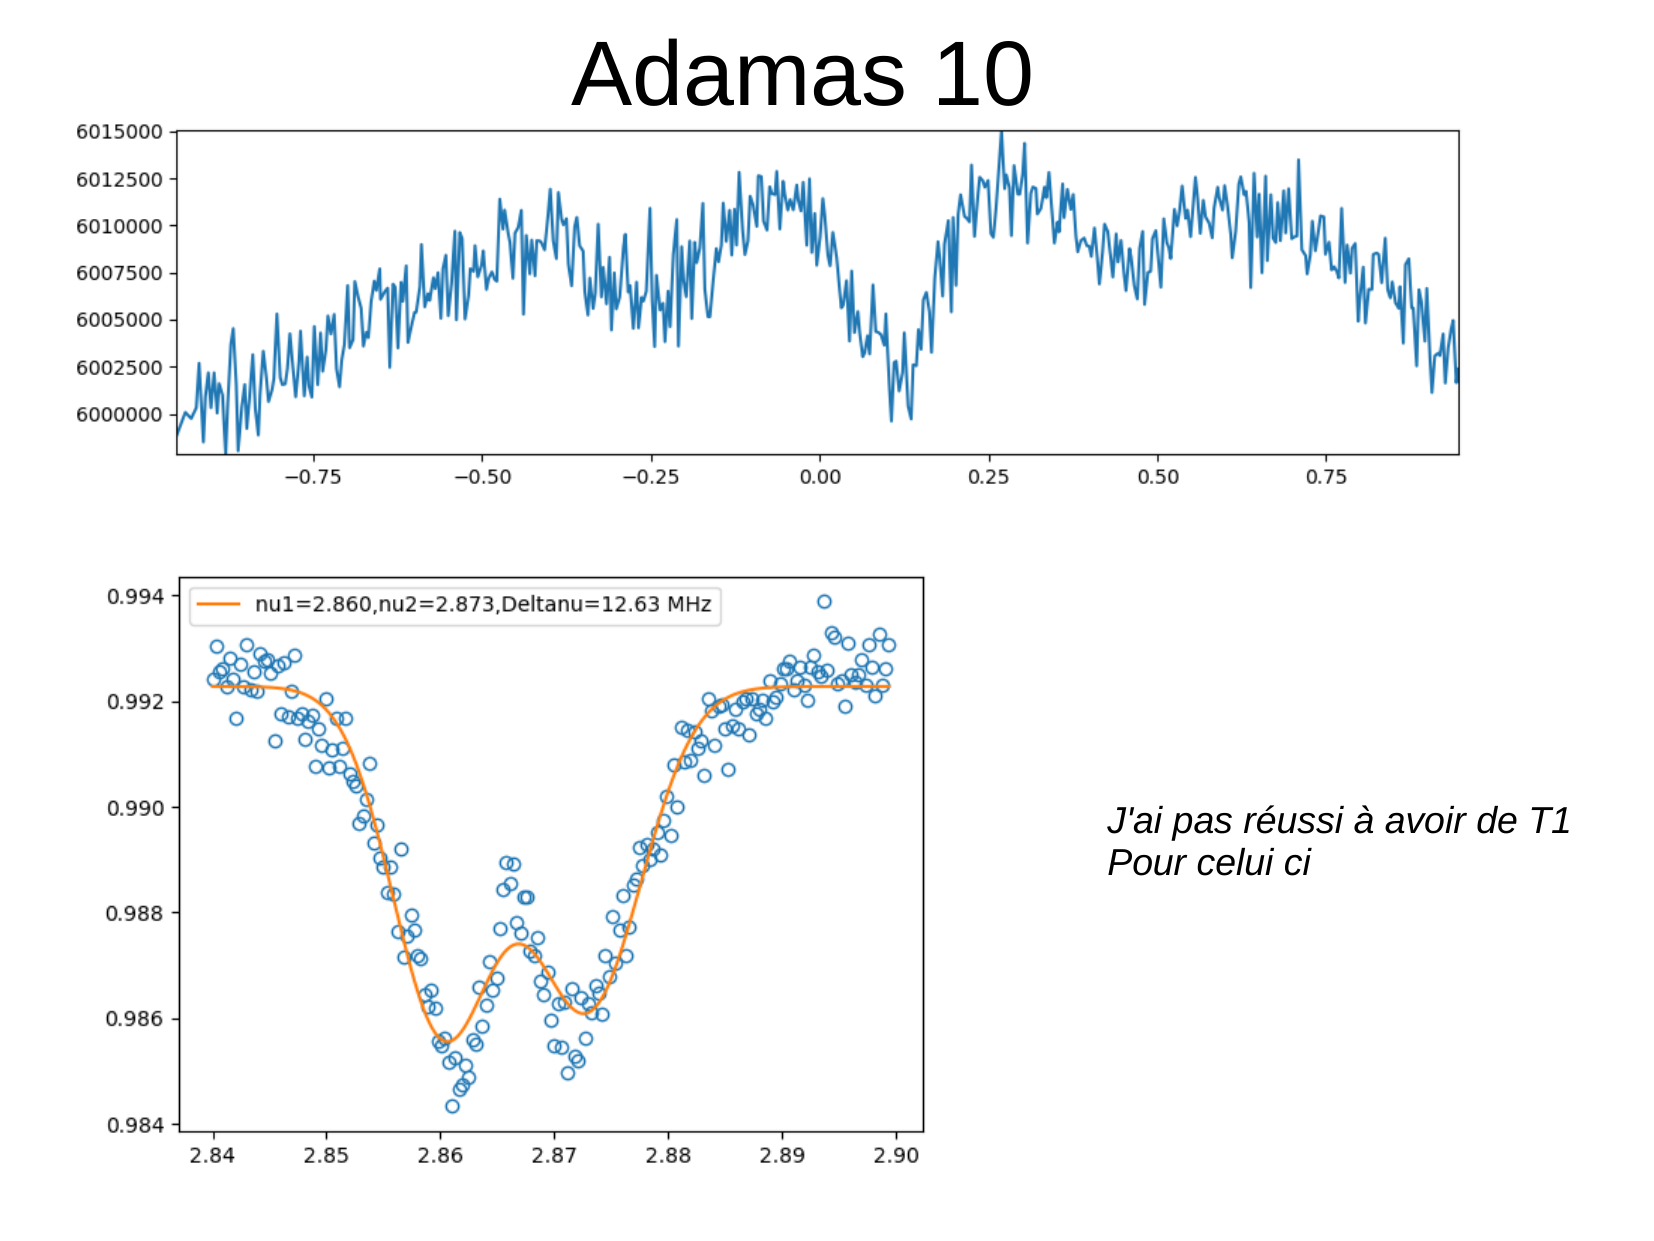

# Adamas 10
J'ai pas réussi à avoir de T1
Pour celui ci